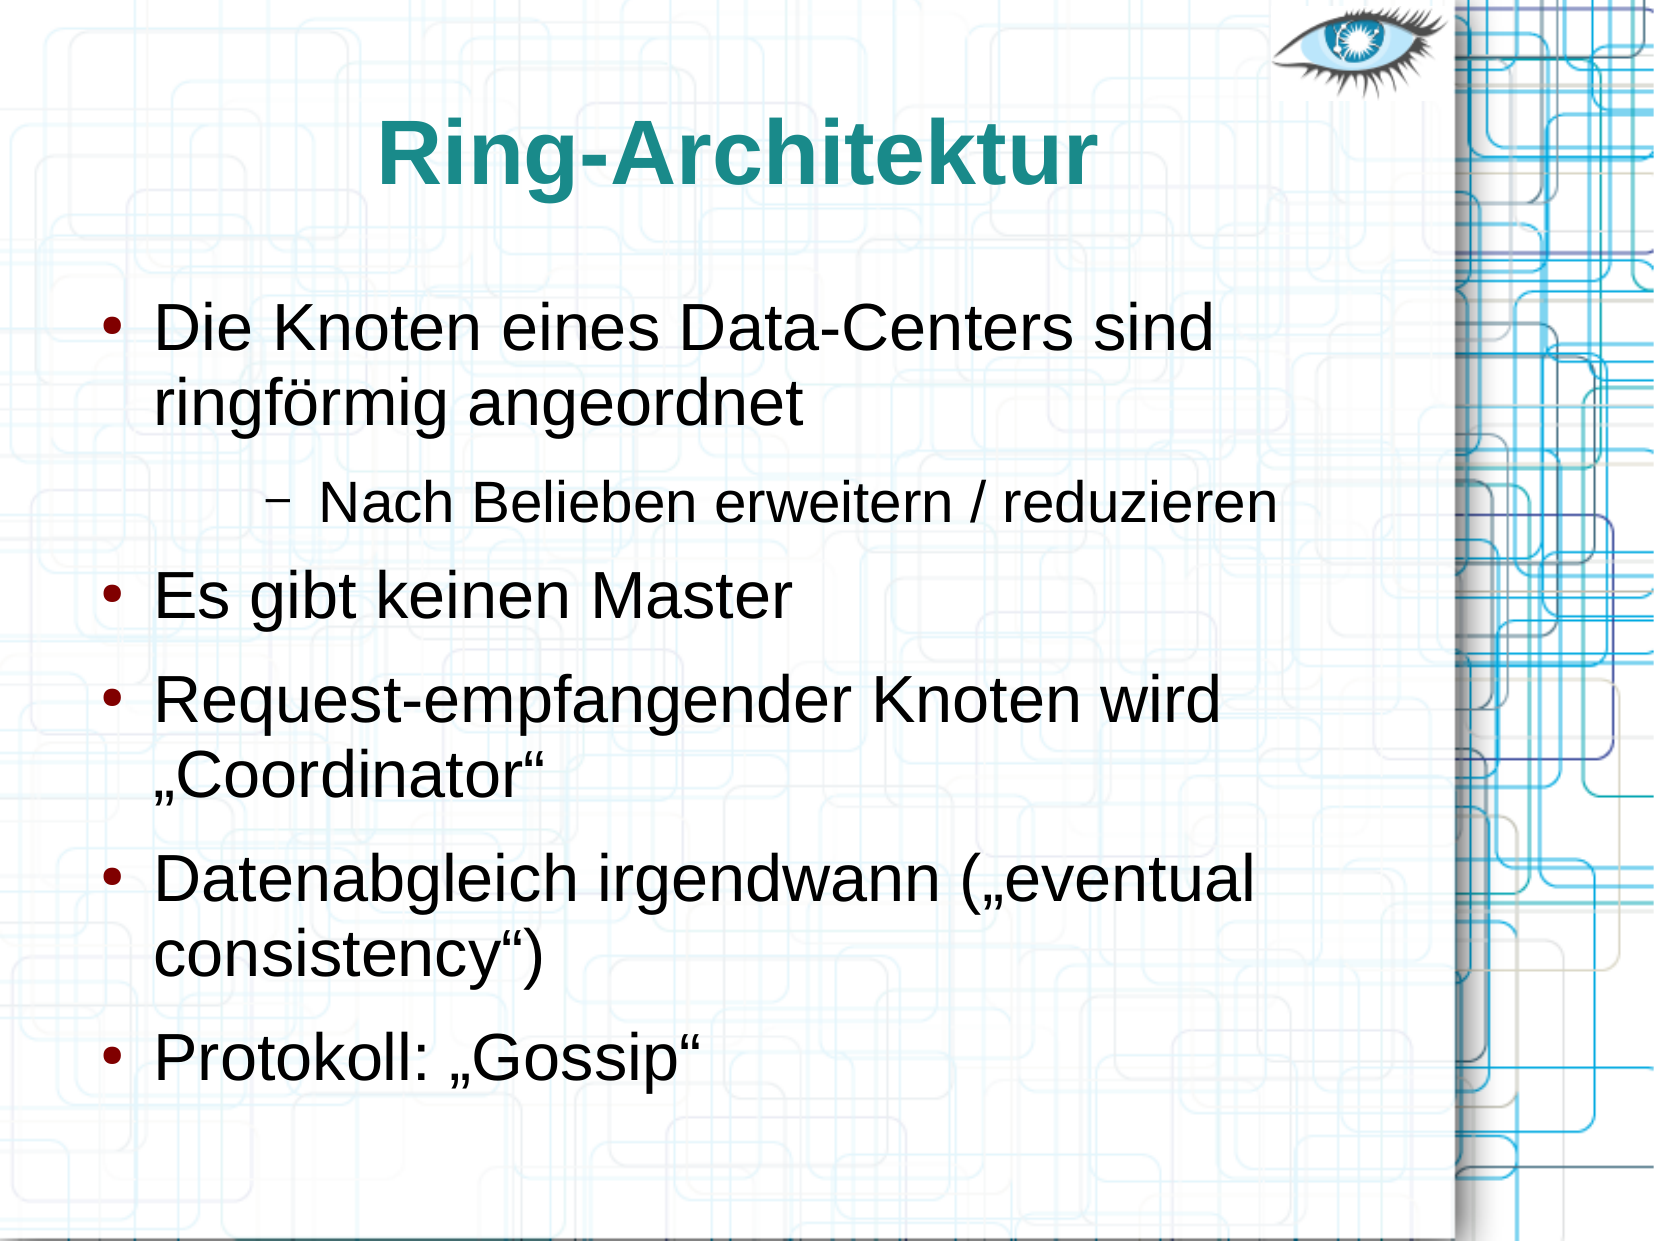

# Ring-Architektur
Die Knoten eines Data-Centers sind ringförmig angeordnet
Nach Belieben erweitern / reduzieren
Es gibt keinen Master
Request-empfangender Knoten wird „Coordinator“
Datenabgleich irgendwann („eventual consistency“)
Protokoll: „Gossip“